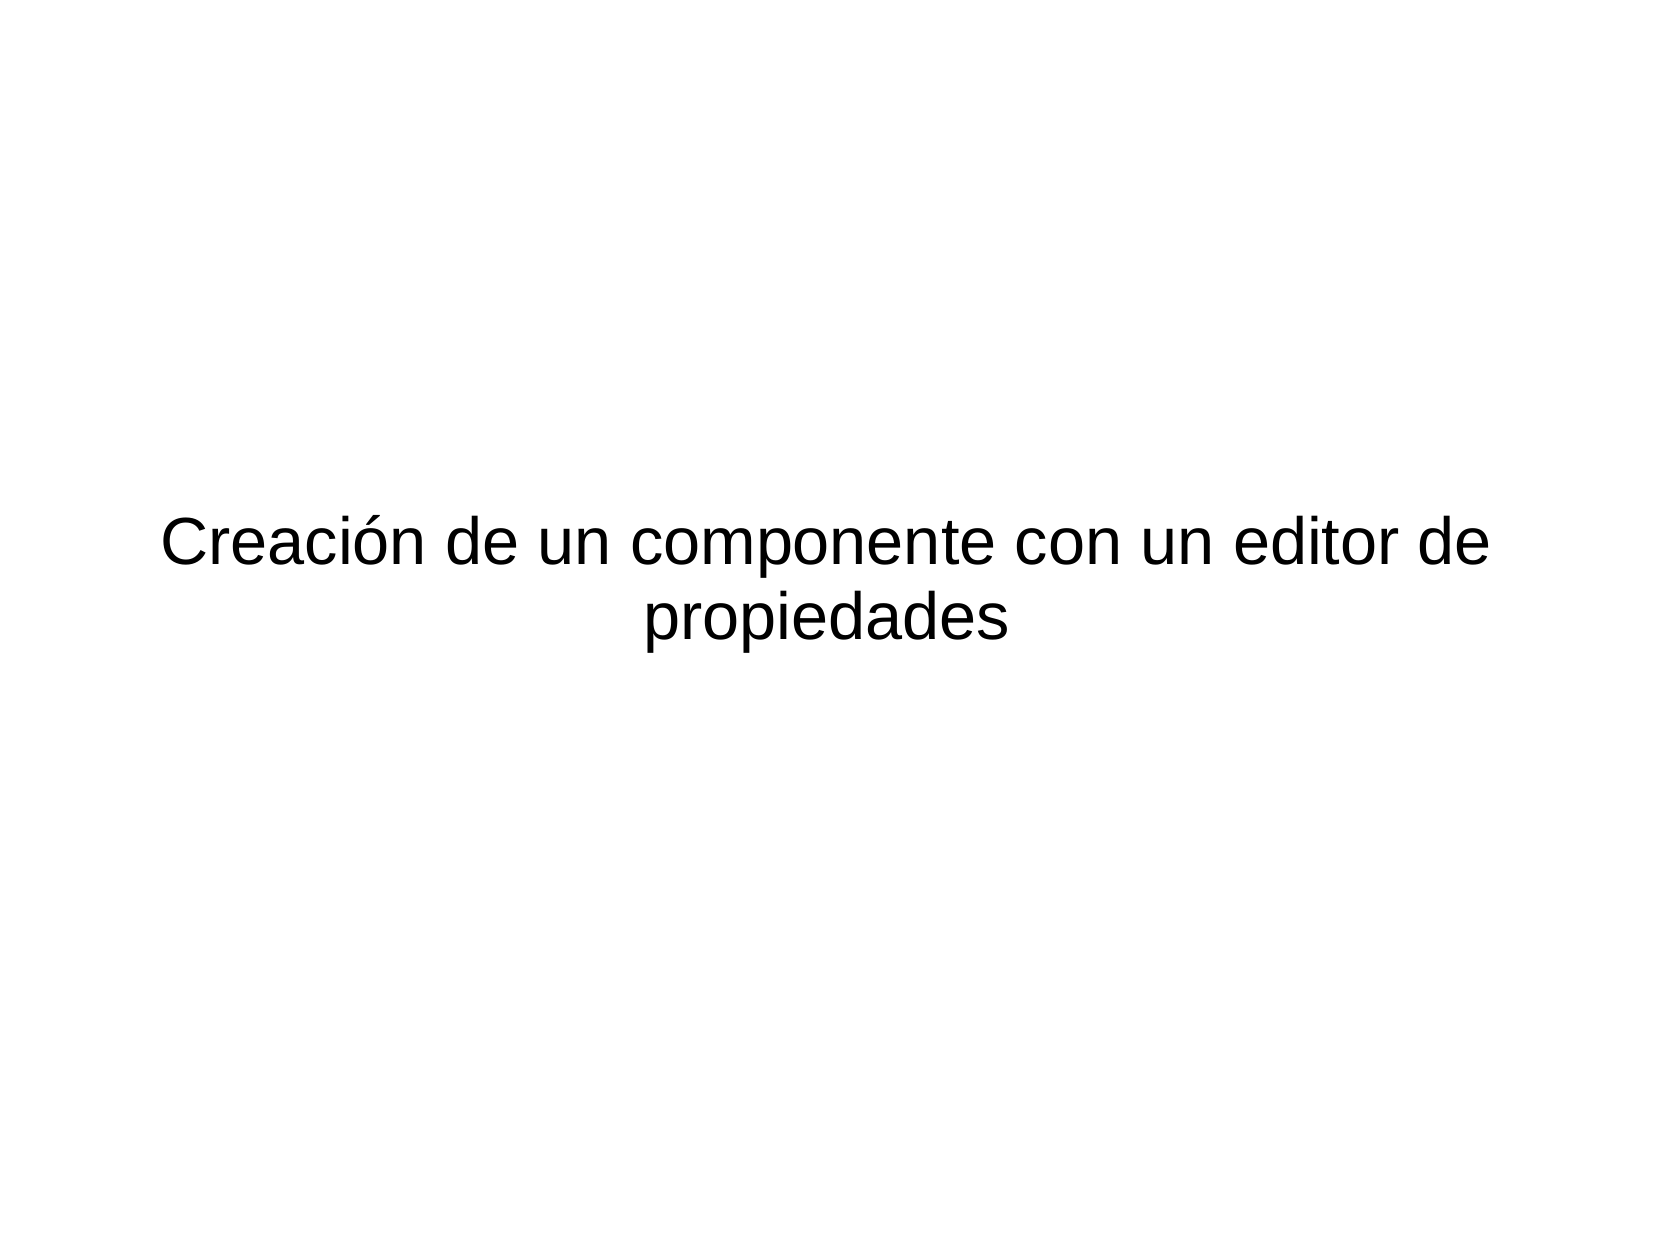

# Creación de un componente con un editor de propiedades